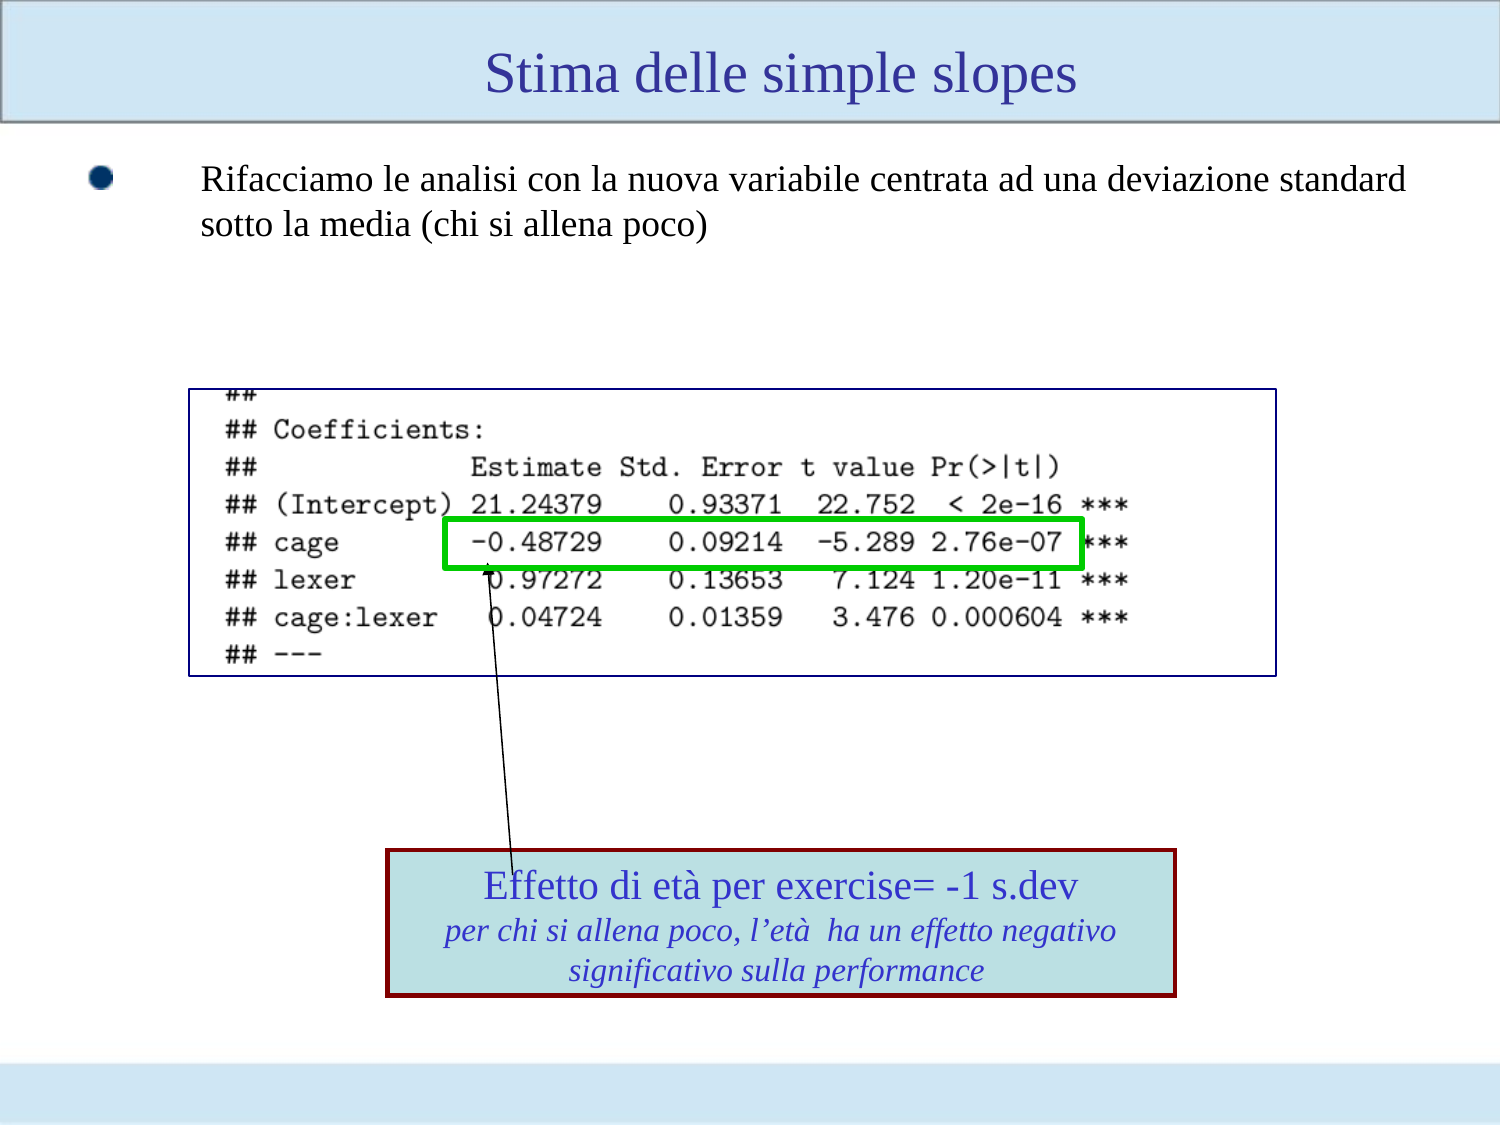

# Stima delle simple slopes
Rifacciamo le analisi con la nuova variabile centrata ad una deviazione standard sotto la media (chi si allena poco)
Effetto di età per exercise= -1 s.dev
per chi si allena poco, l’età ha un effetto negativo significativo sulla performance